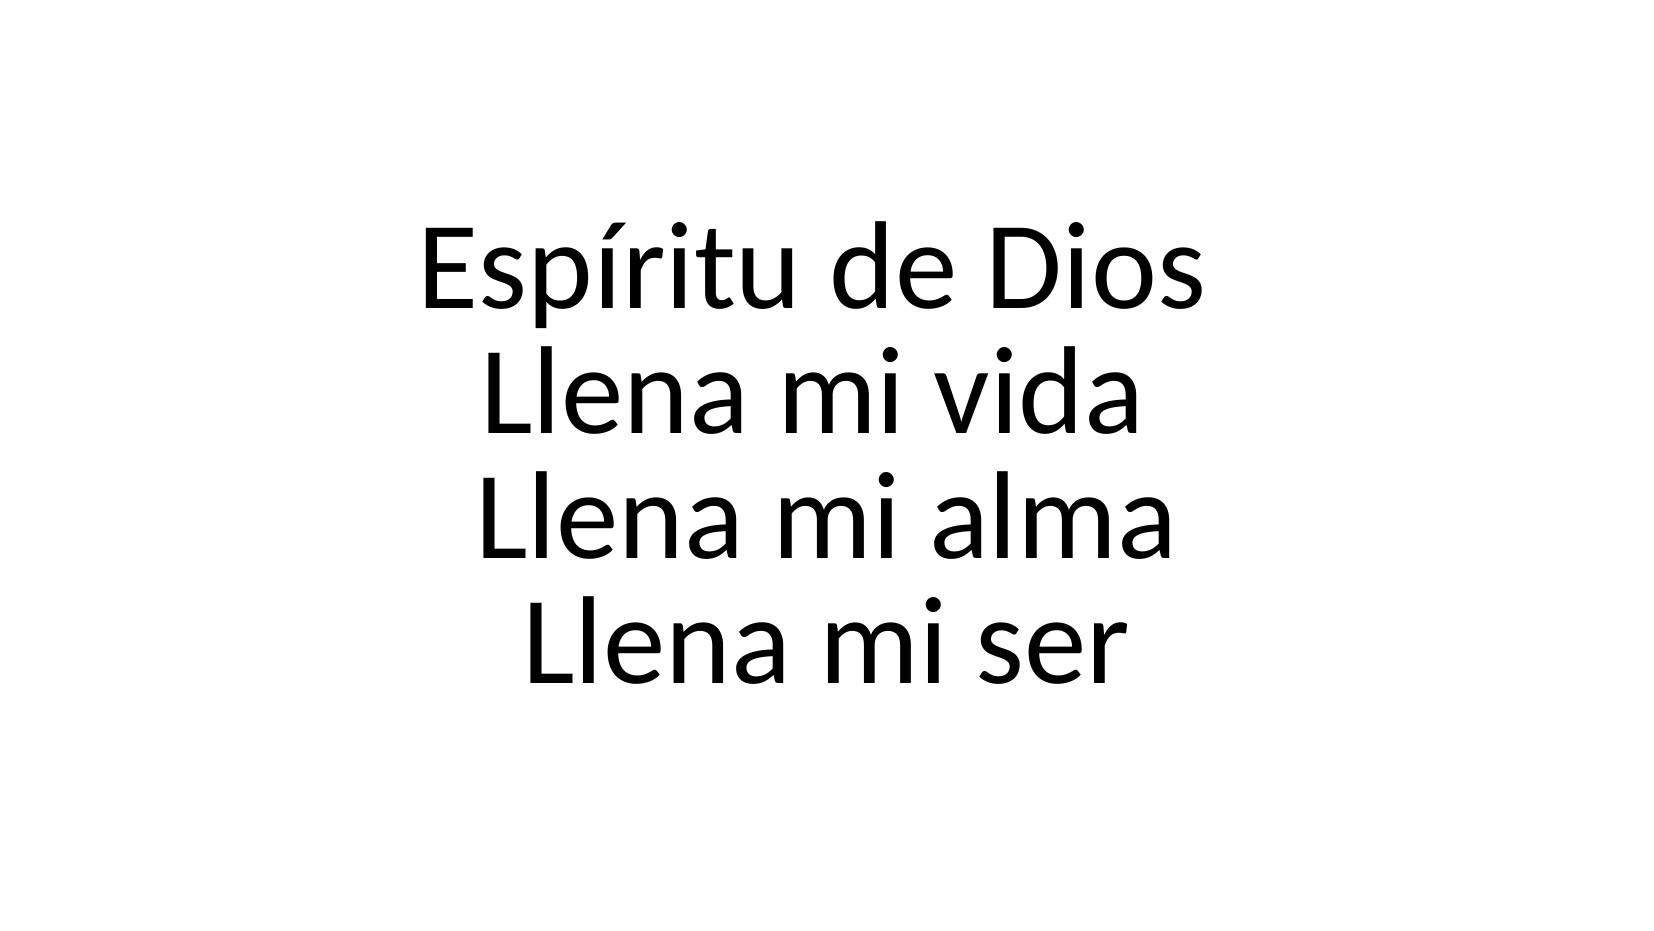

# Espíritu de Dios Llena mi vida Llena mi alma Llena mi ser